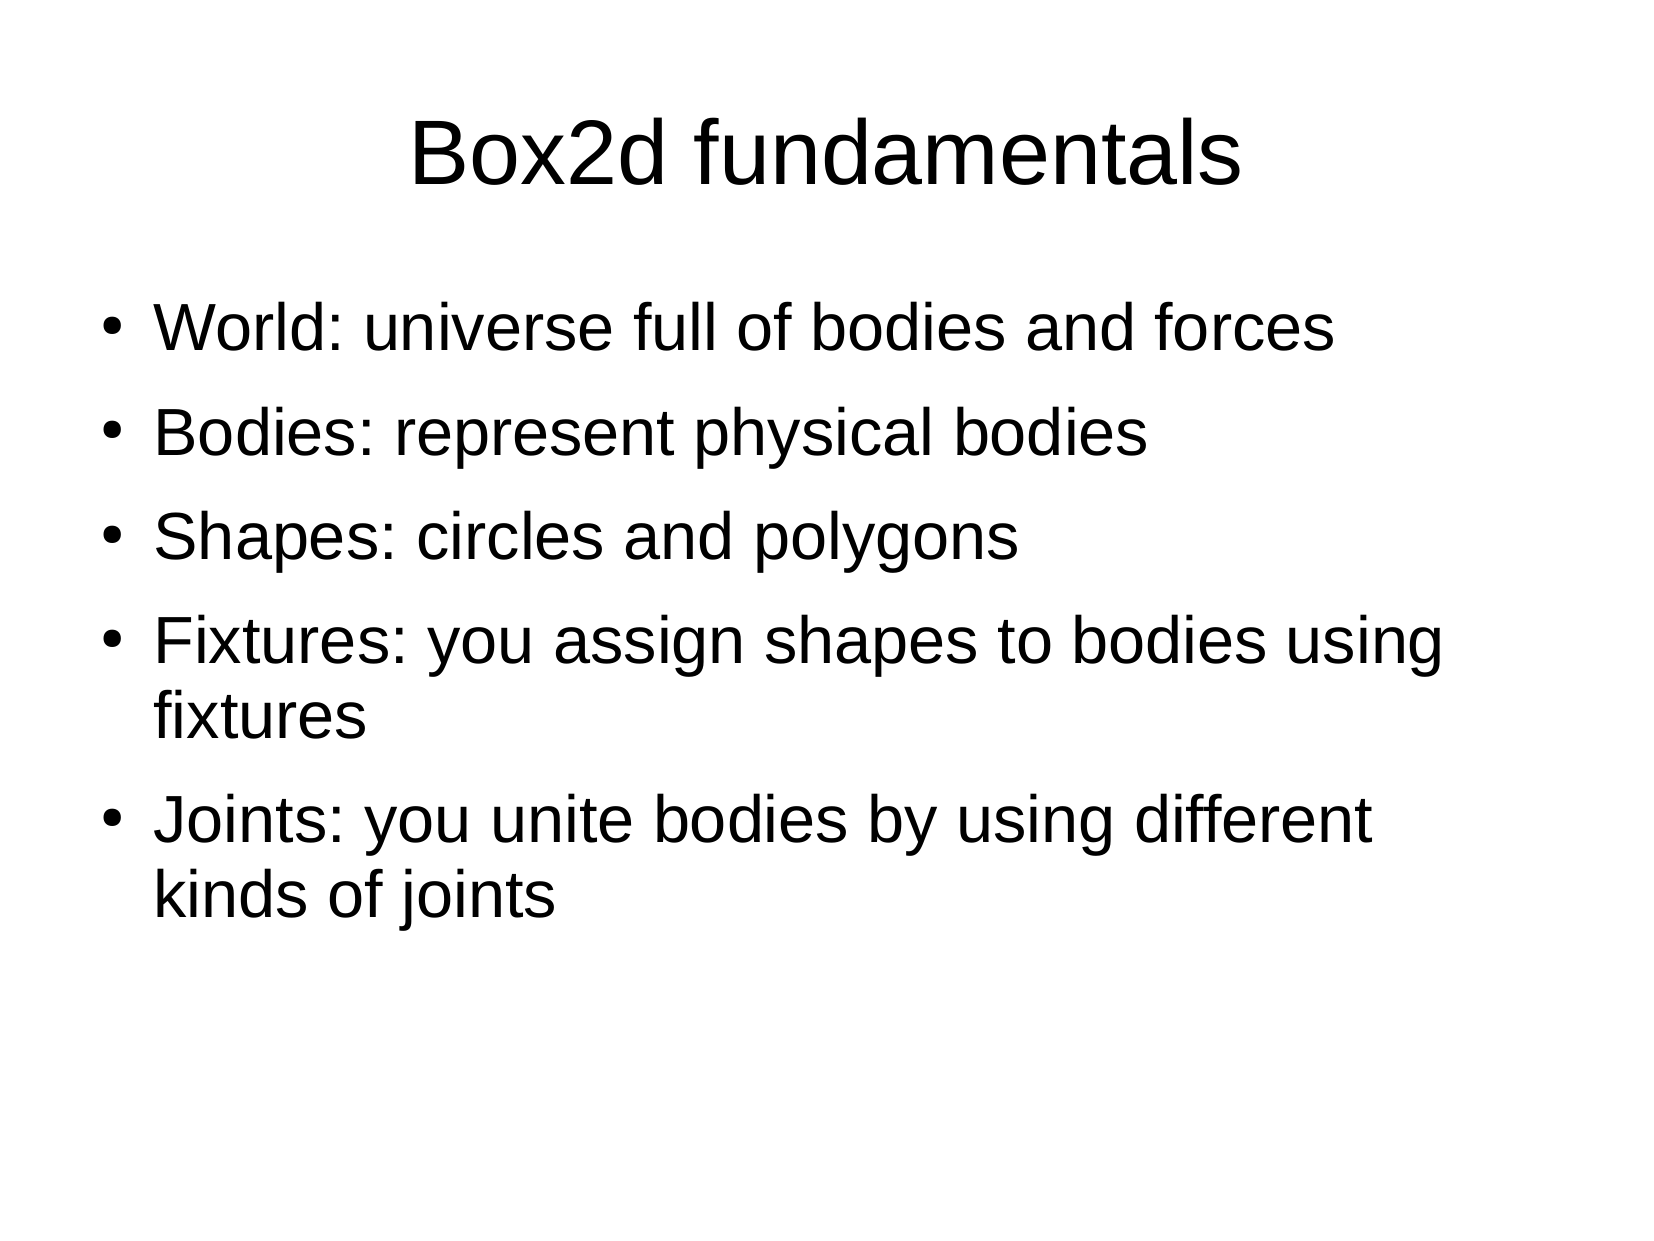

# Box2d fundamentals
World: universe full of bodies and forces
Bodies: represent physical bodies
Shapes: circles and polygons
Fixtures: you assign shapes to bodies using fixtures
Joints: you unite bodies by using different kinds of joints